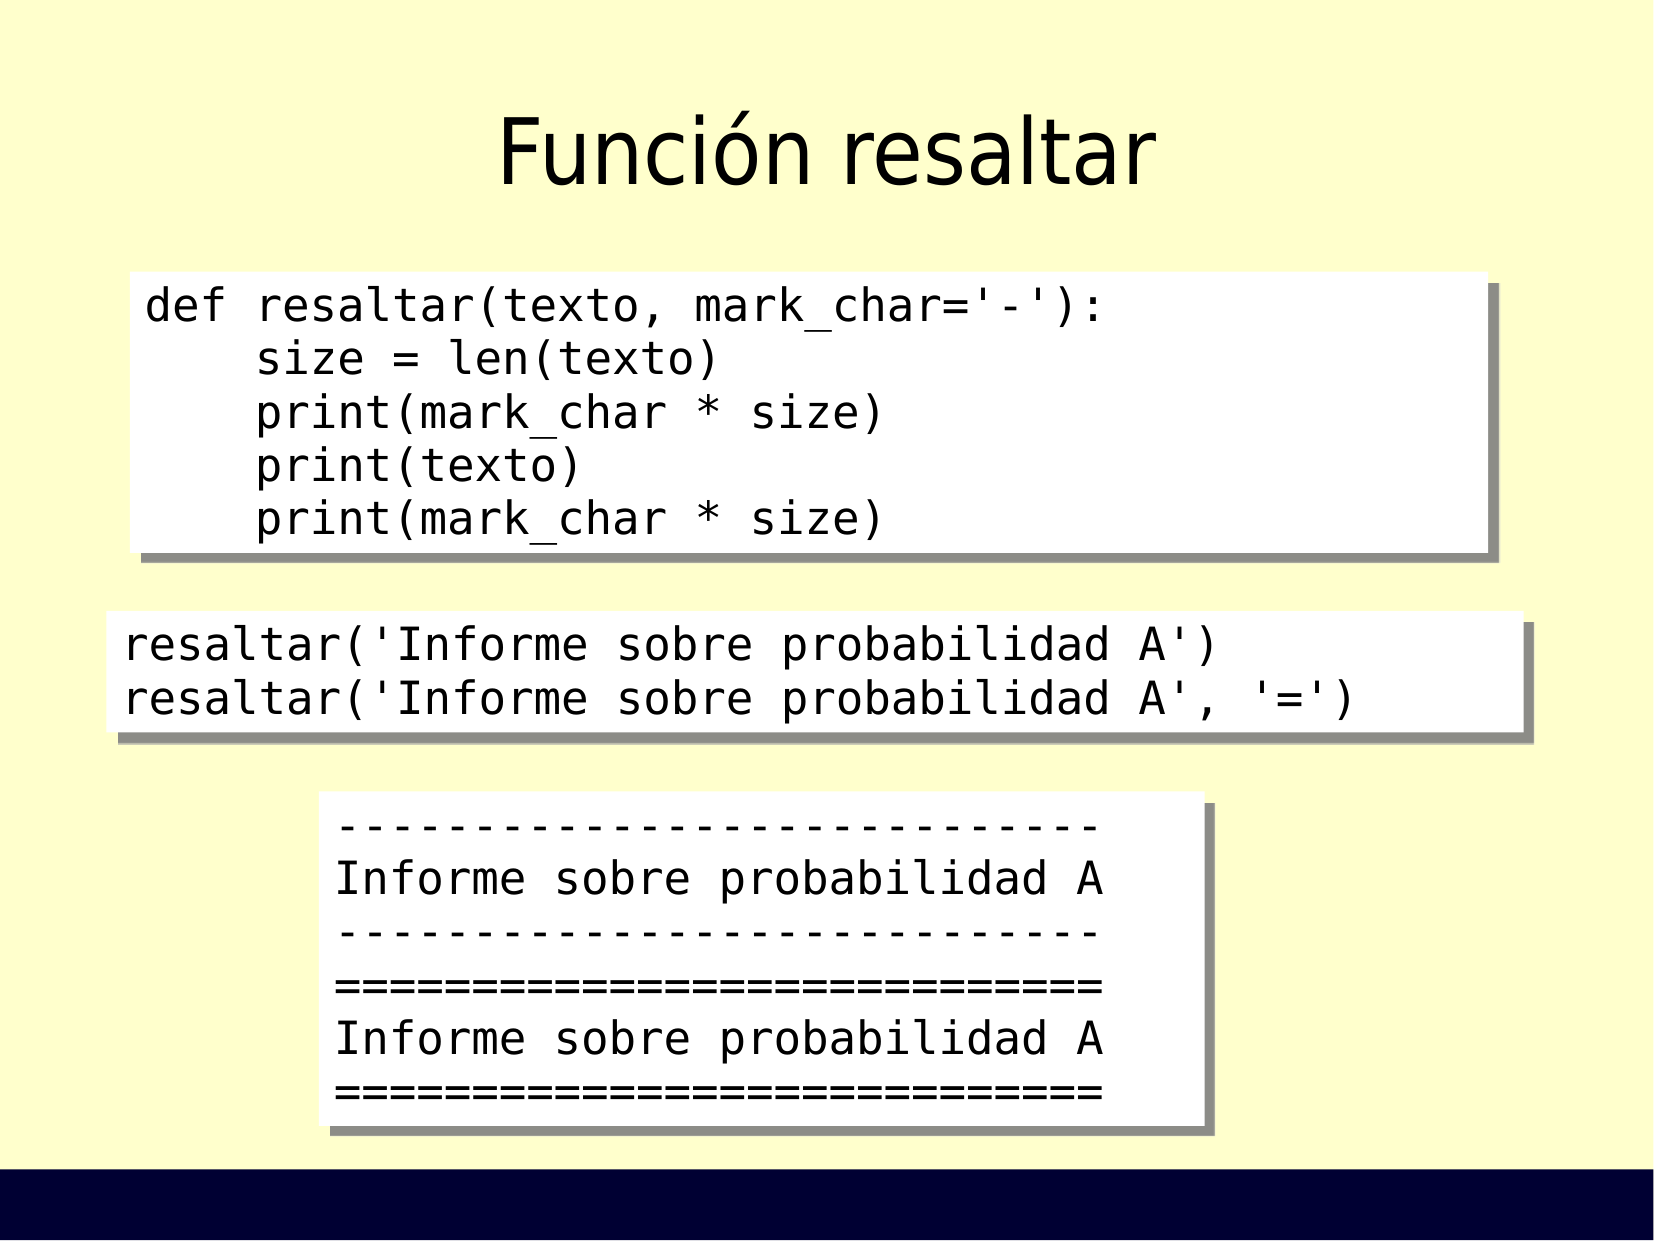

# Función resaltar
def resaltar(texto, mark_char='-'):
 size = len(texto)
 print(mark_char * size)
 print(texto)
 print(mark_char * size)
resaltar('Informe sobre probabilidad A')
resaltar('Informe sobre probabilidad A', '=')
----------------------------
Informe sobre probabilidad A
----------------------------
============================
Informe sobre probabilidad A
============================